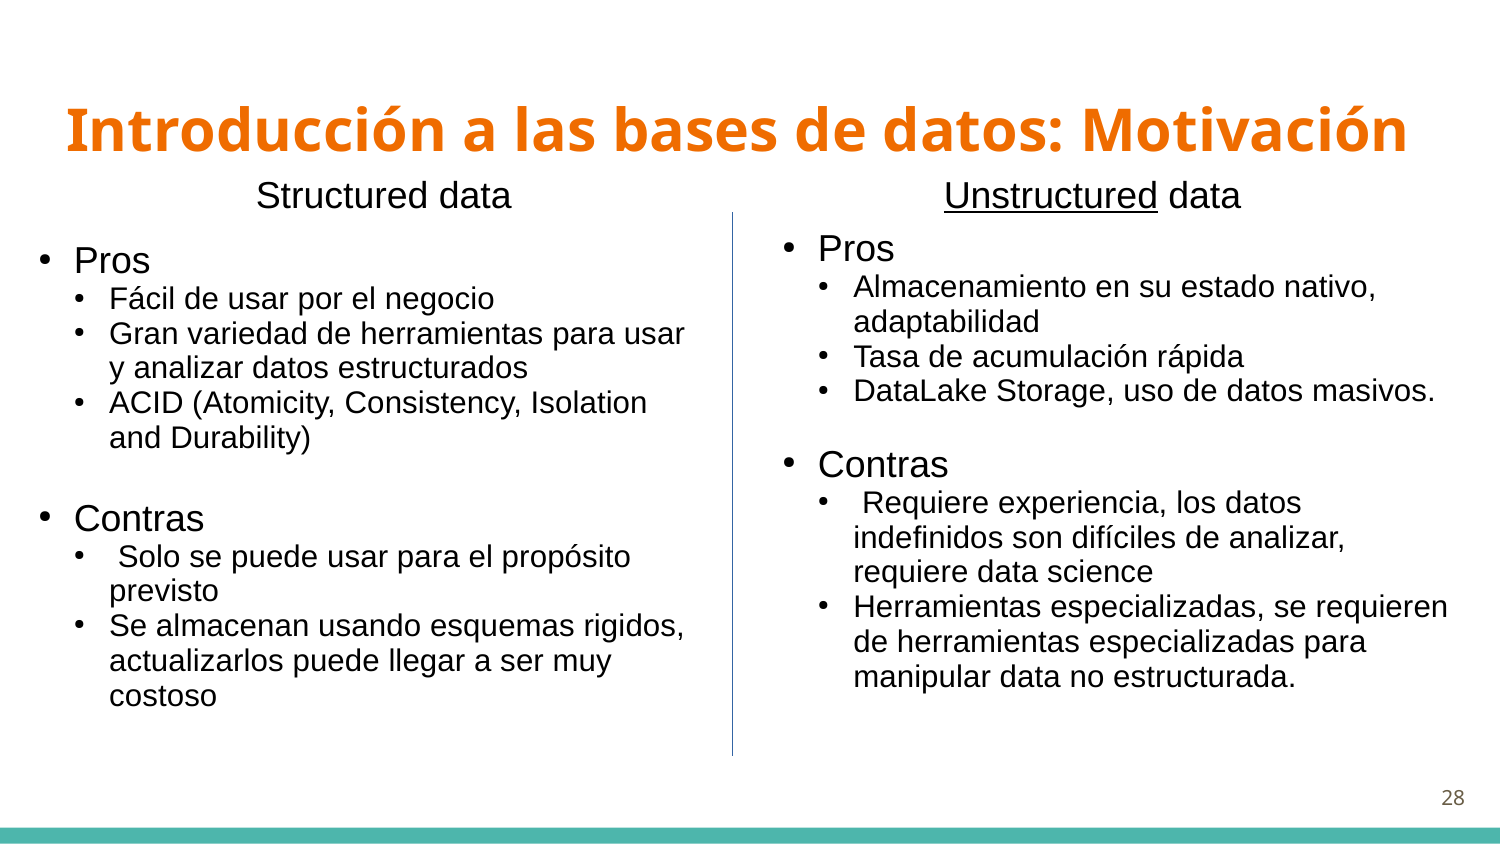

# Introducción a las bases de datos: Motivación
Structured data
Unstructured data
Pros
Almacenamiento en su estado nativo, adaptabilidad
Tasa de acumulación rápida
DataLake Storage, uso de datos masivos.
Contras
 Requiere experiencia, los datos indefinidos son difíciles de analizar, requiere data science
Herramientas especializadas, se requieren de herramientas especializadas para manipular data no estructurada.
Pros
Fácil de usar por el negocio
Gran variedad de herramientas para usar y analizar datos estructurados
ACID (Atomicity, Consistency, Isolation and Durability)
Contras
 Solo se puede usar para el propósito previsto
Se almacenan usando esquemas rigidos, actualizarlos puede llegar a ser muy costoso